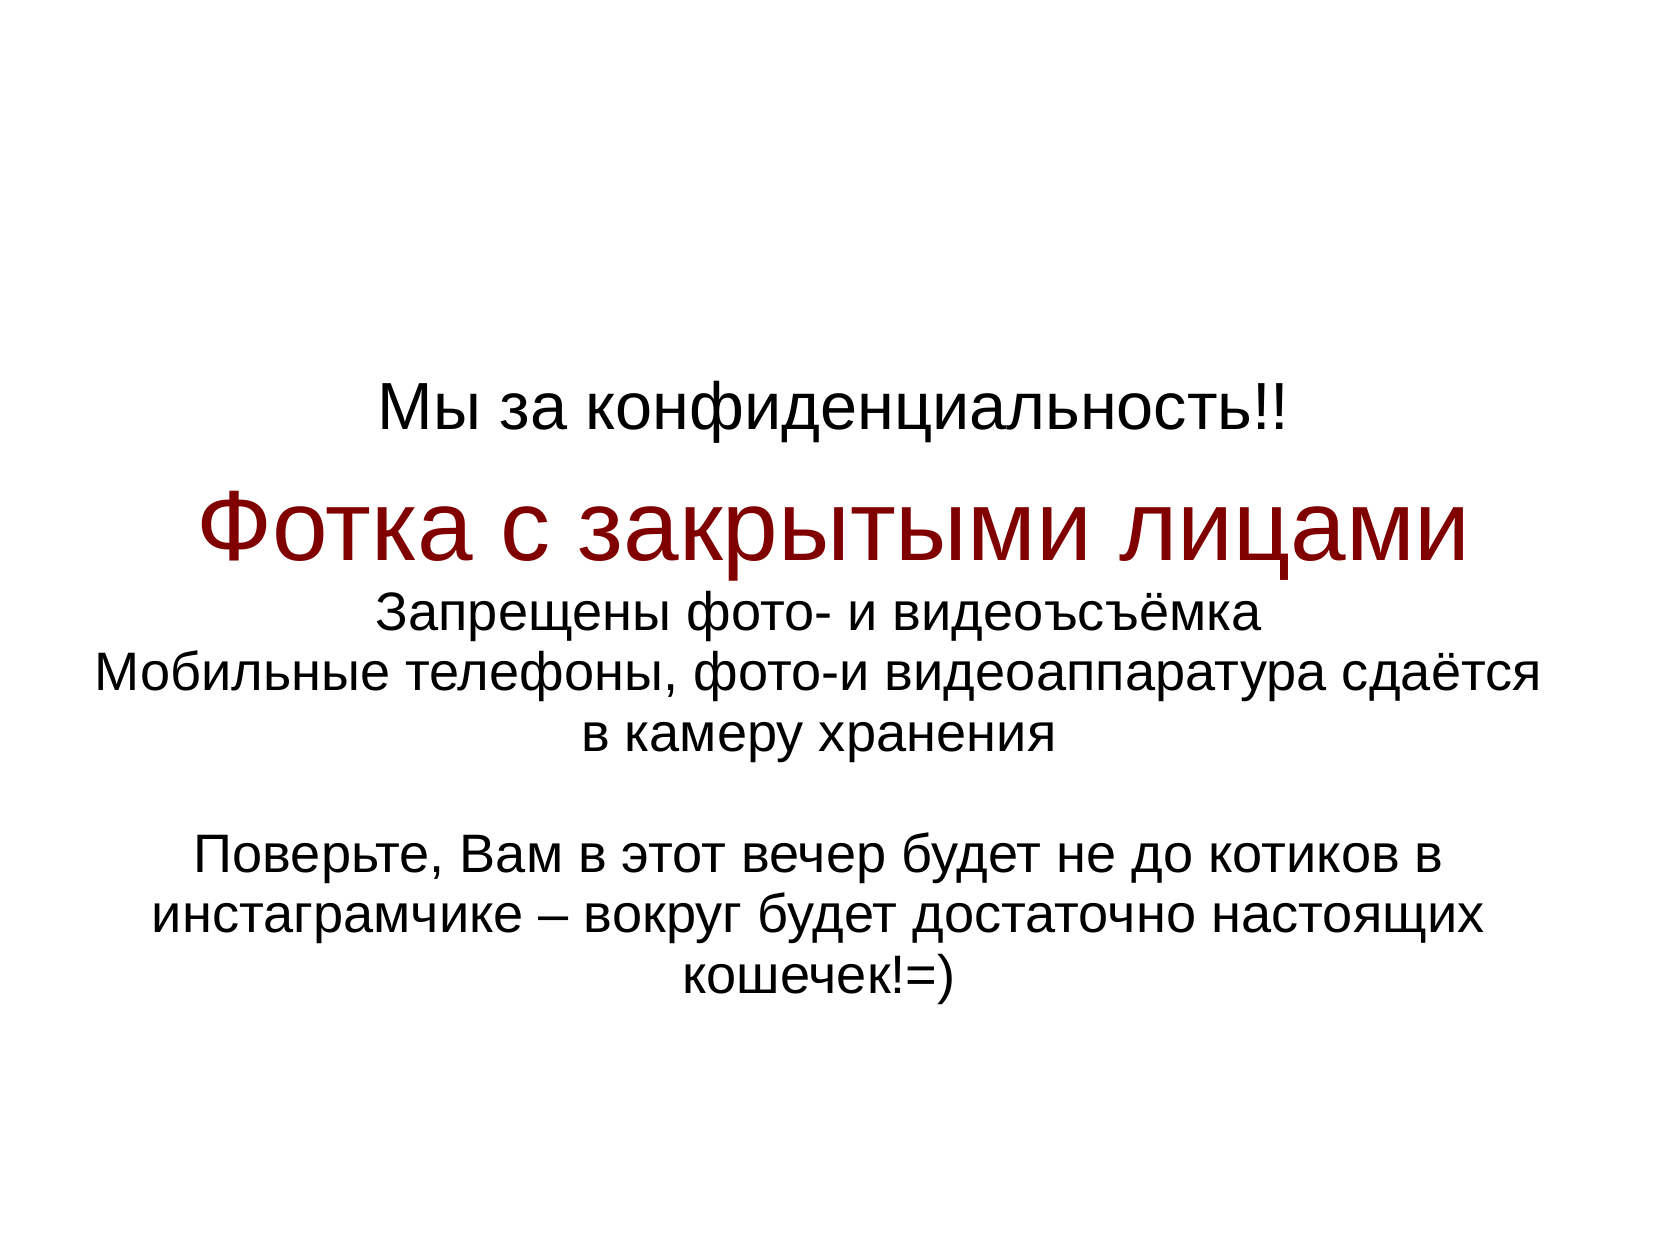

Фотка с закрытыми лицами
# Мы за конфиденциальность!!
Запрещены фото- и видеоъсъёмка
Мобильные телефоны, фото-и видеоаппаратура сдаётся в камеру хранения
Поверьте, Вам в этот вечер будет не до котиков в инстаграмчике – вокруг будет достаточно настоящих кошечек!=)